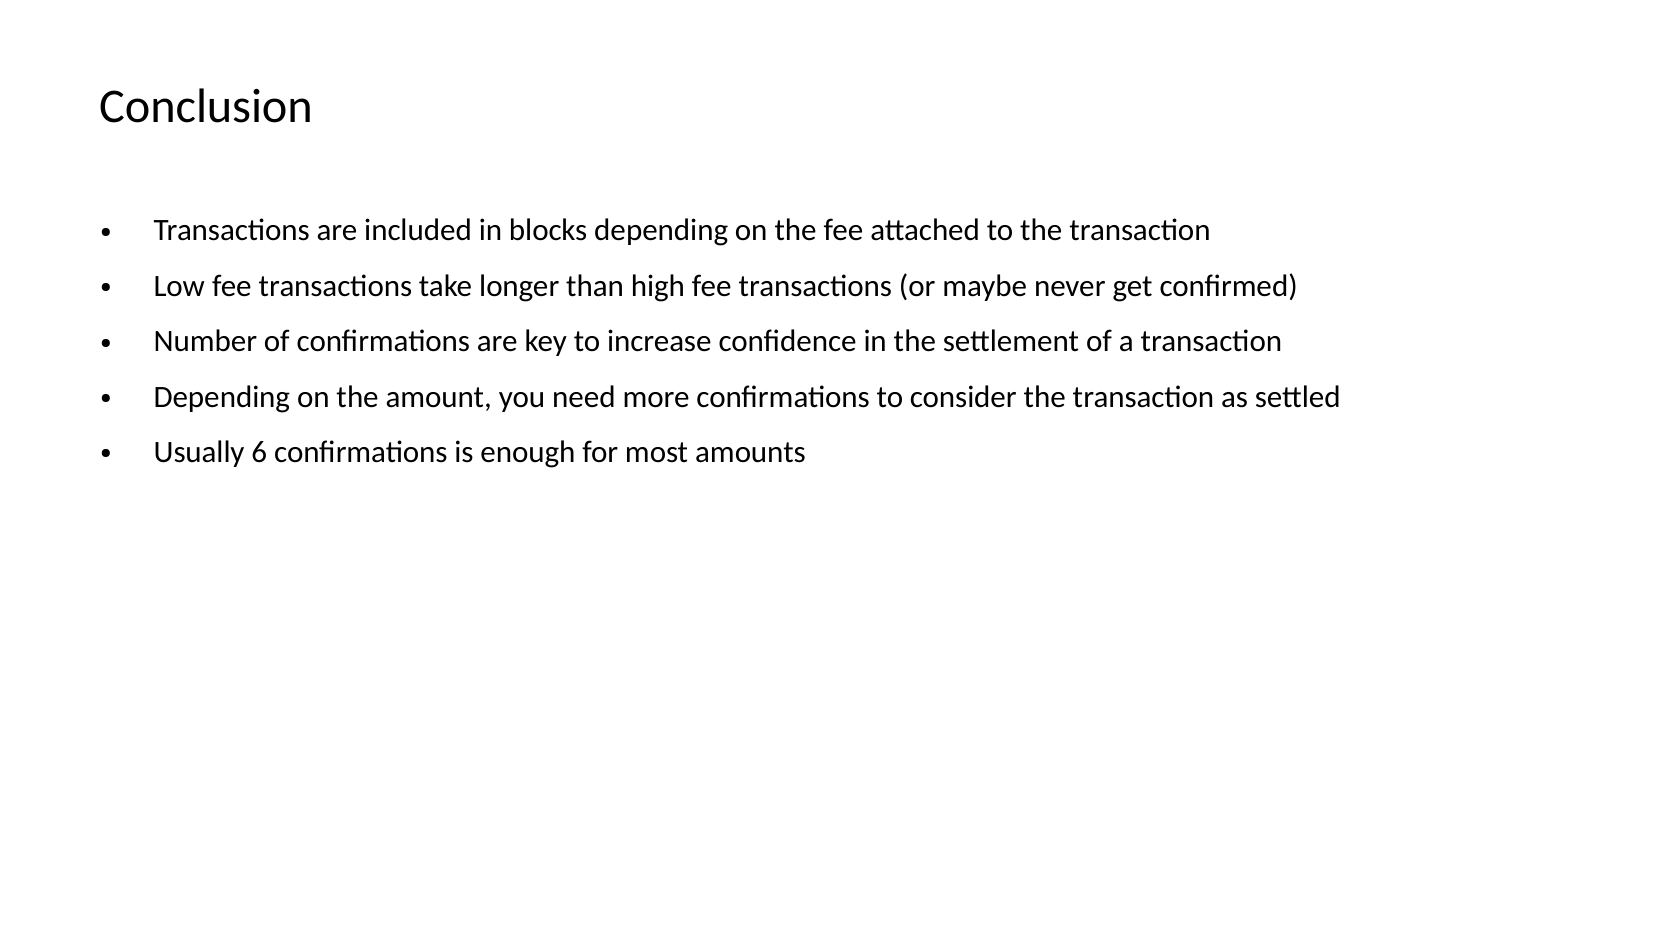

# Conclusion
Transactions are included in blocks depending on the fee attached to the transaction
Low fee transactions take longer than high fee transactions (or maybe never get confirmed)
Number of confirmations are key to increase confidence in the settlement of a transaction
Depending on the amount, you need more confirmations to consider the transaction as settled
Usually 6 confirmations is enough for most amounts